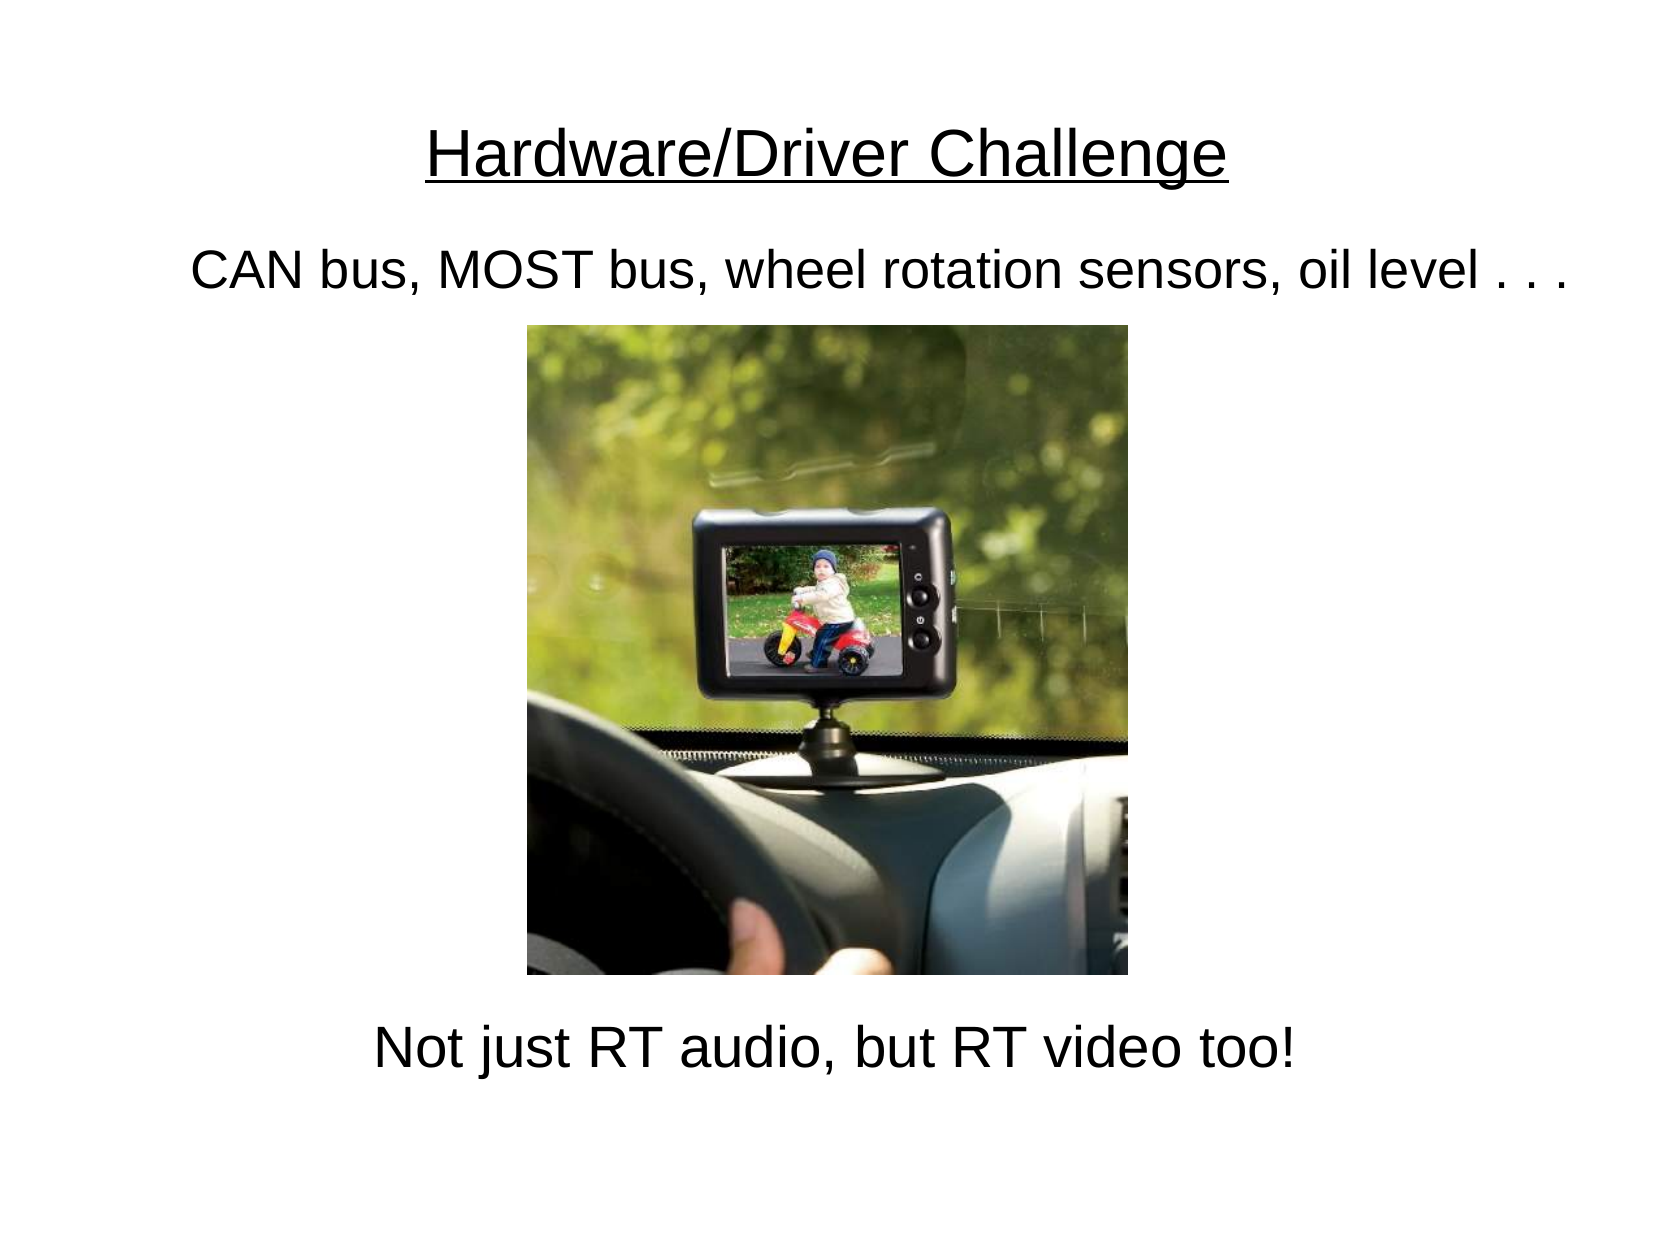

# Hardware/Driver Challenge
CAN bus, MOST bus, wheel rotation sensors, oil level . . .
Not just RT audio, but RT video too!